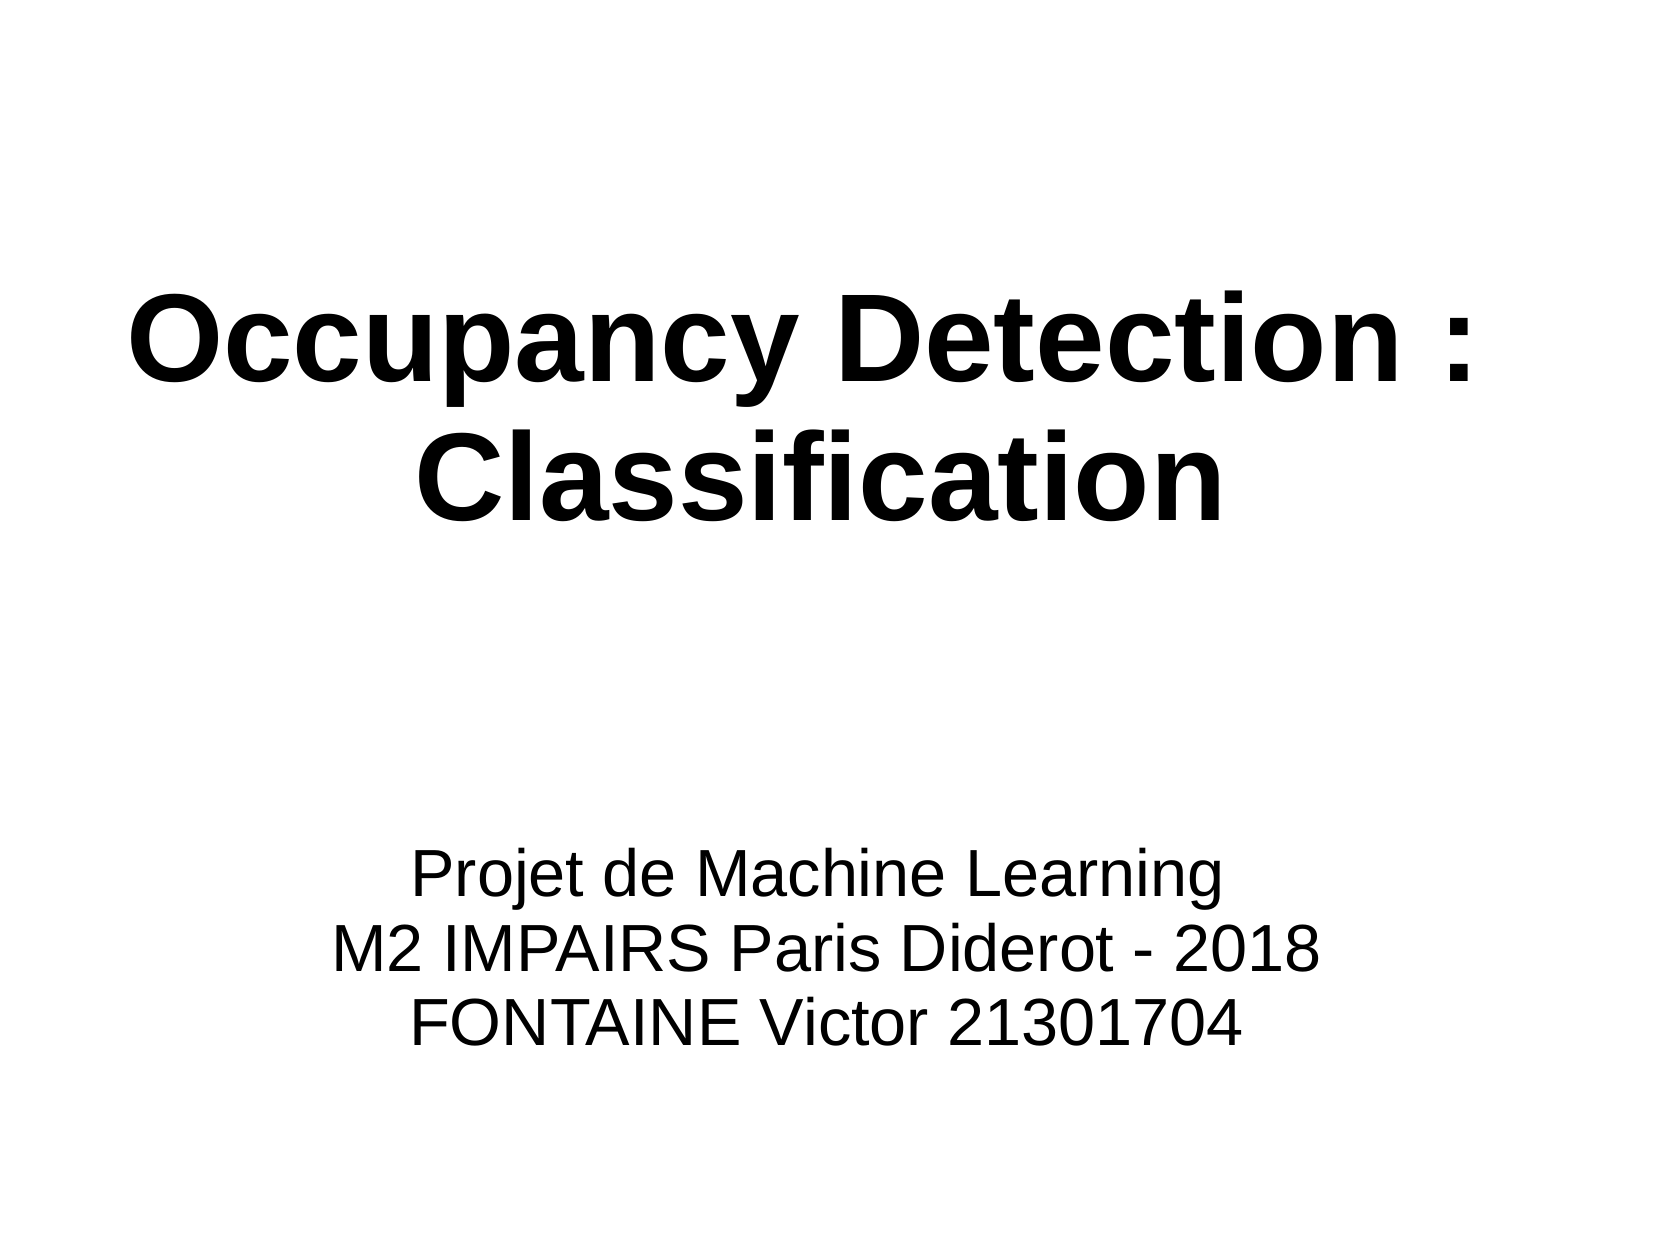

# Occupancy Detection : Classification
Projet de Machine Learning
M2 IMPAIRS Paris Diderot - 2018
FONTAINE Victor 21301704